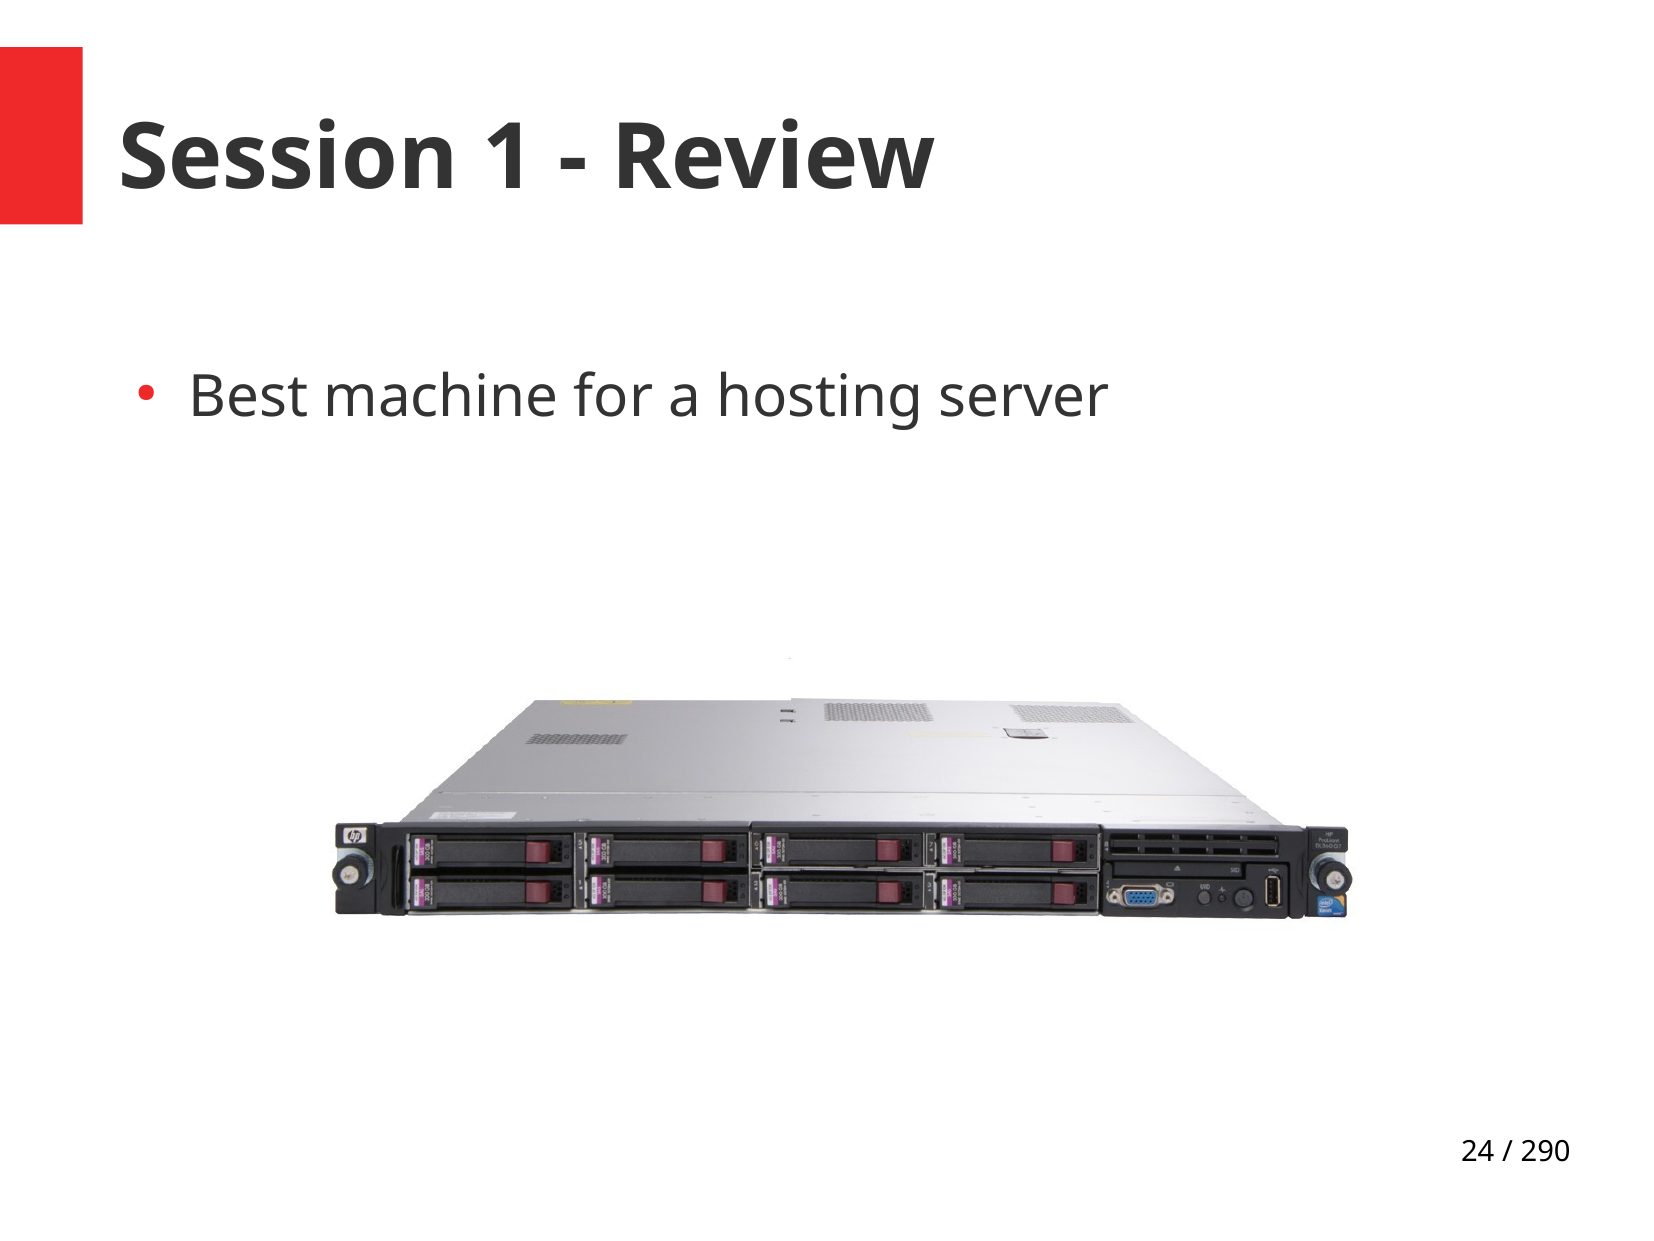

# Session 1 - Review
Best machine for a hosting server
24